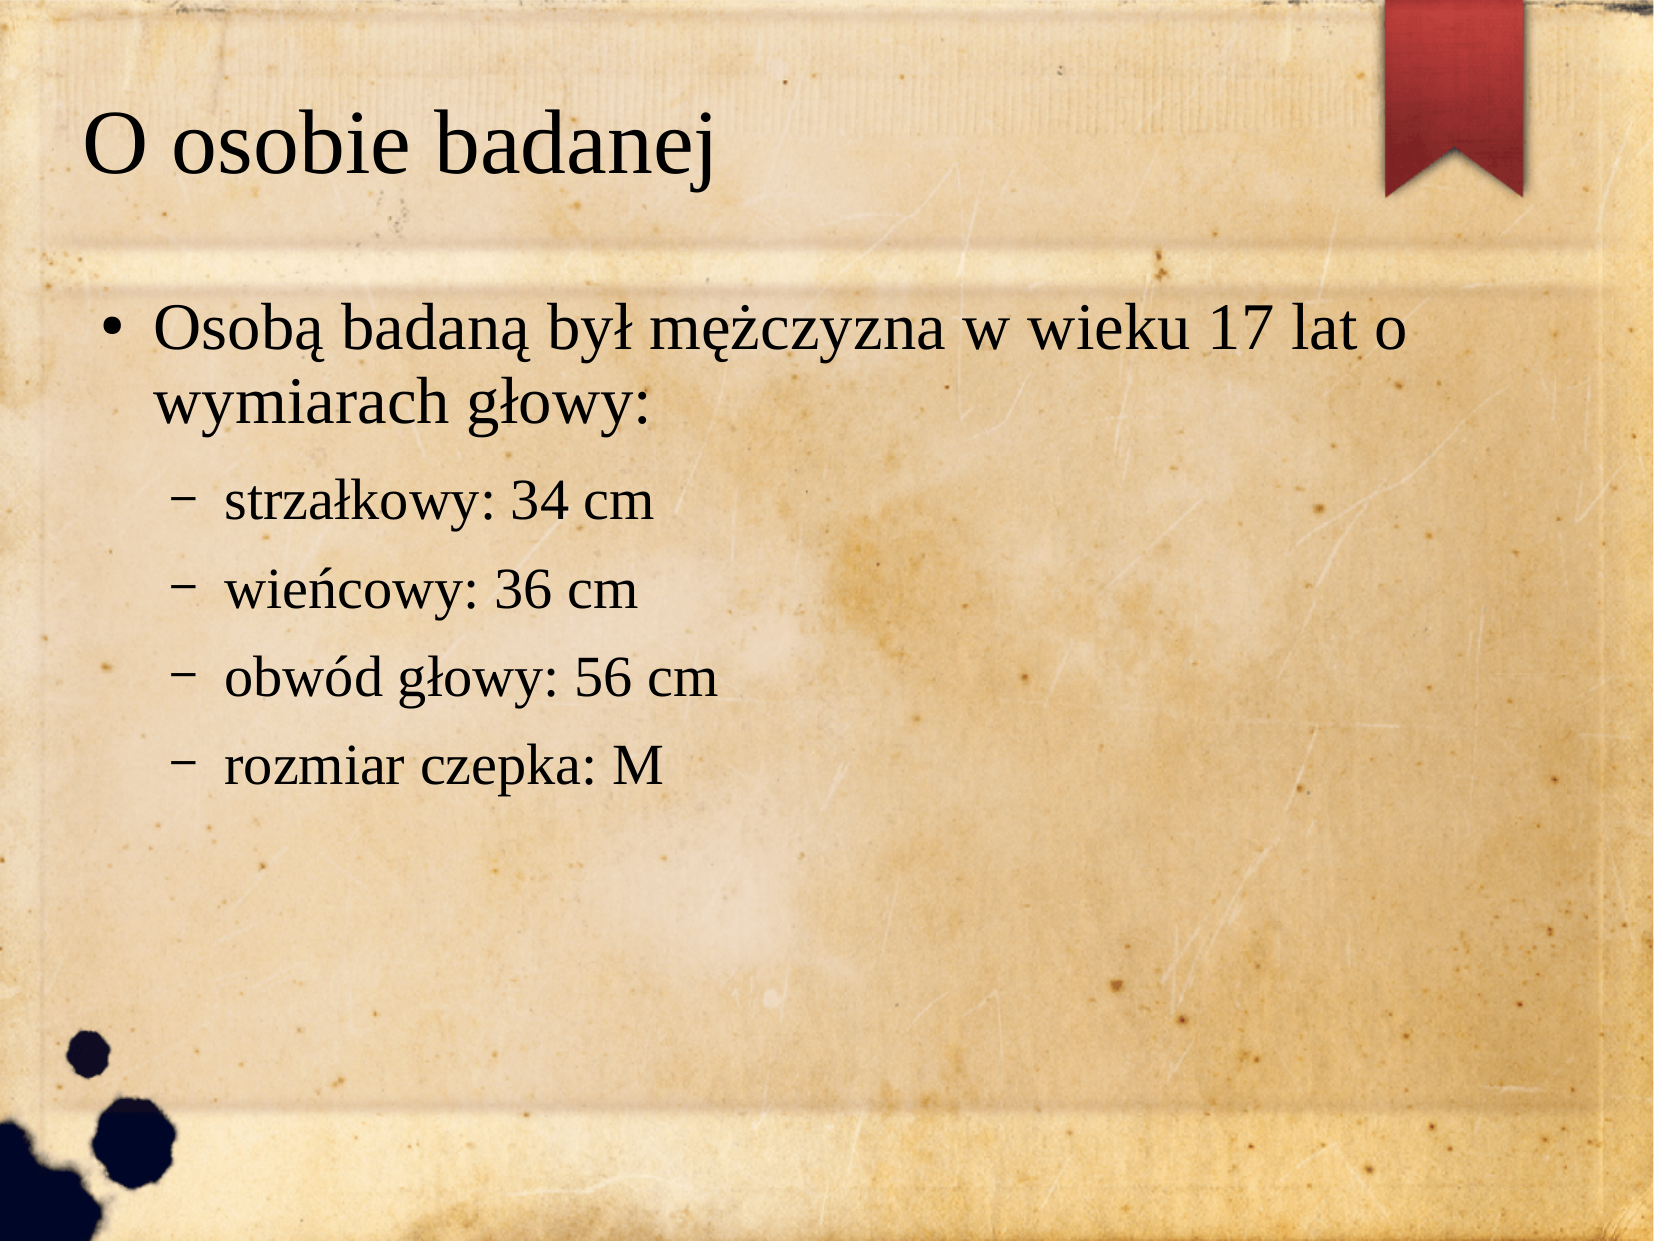

# O osobie badanej
Osobą badaną był mężczyzna w wieku 17 lat o wymiarach głowy:
strzałkowy: 34 cm
wieńcowy: 36 cm
obwód głowy: 56 cm
rozmiar czepka: M